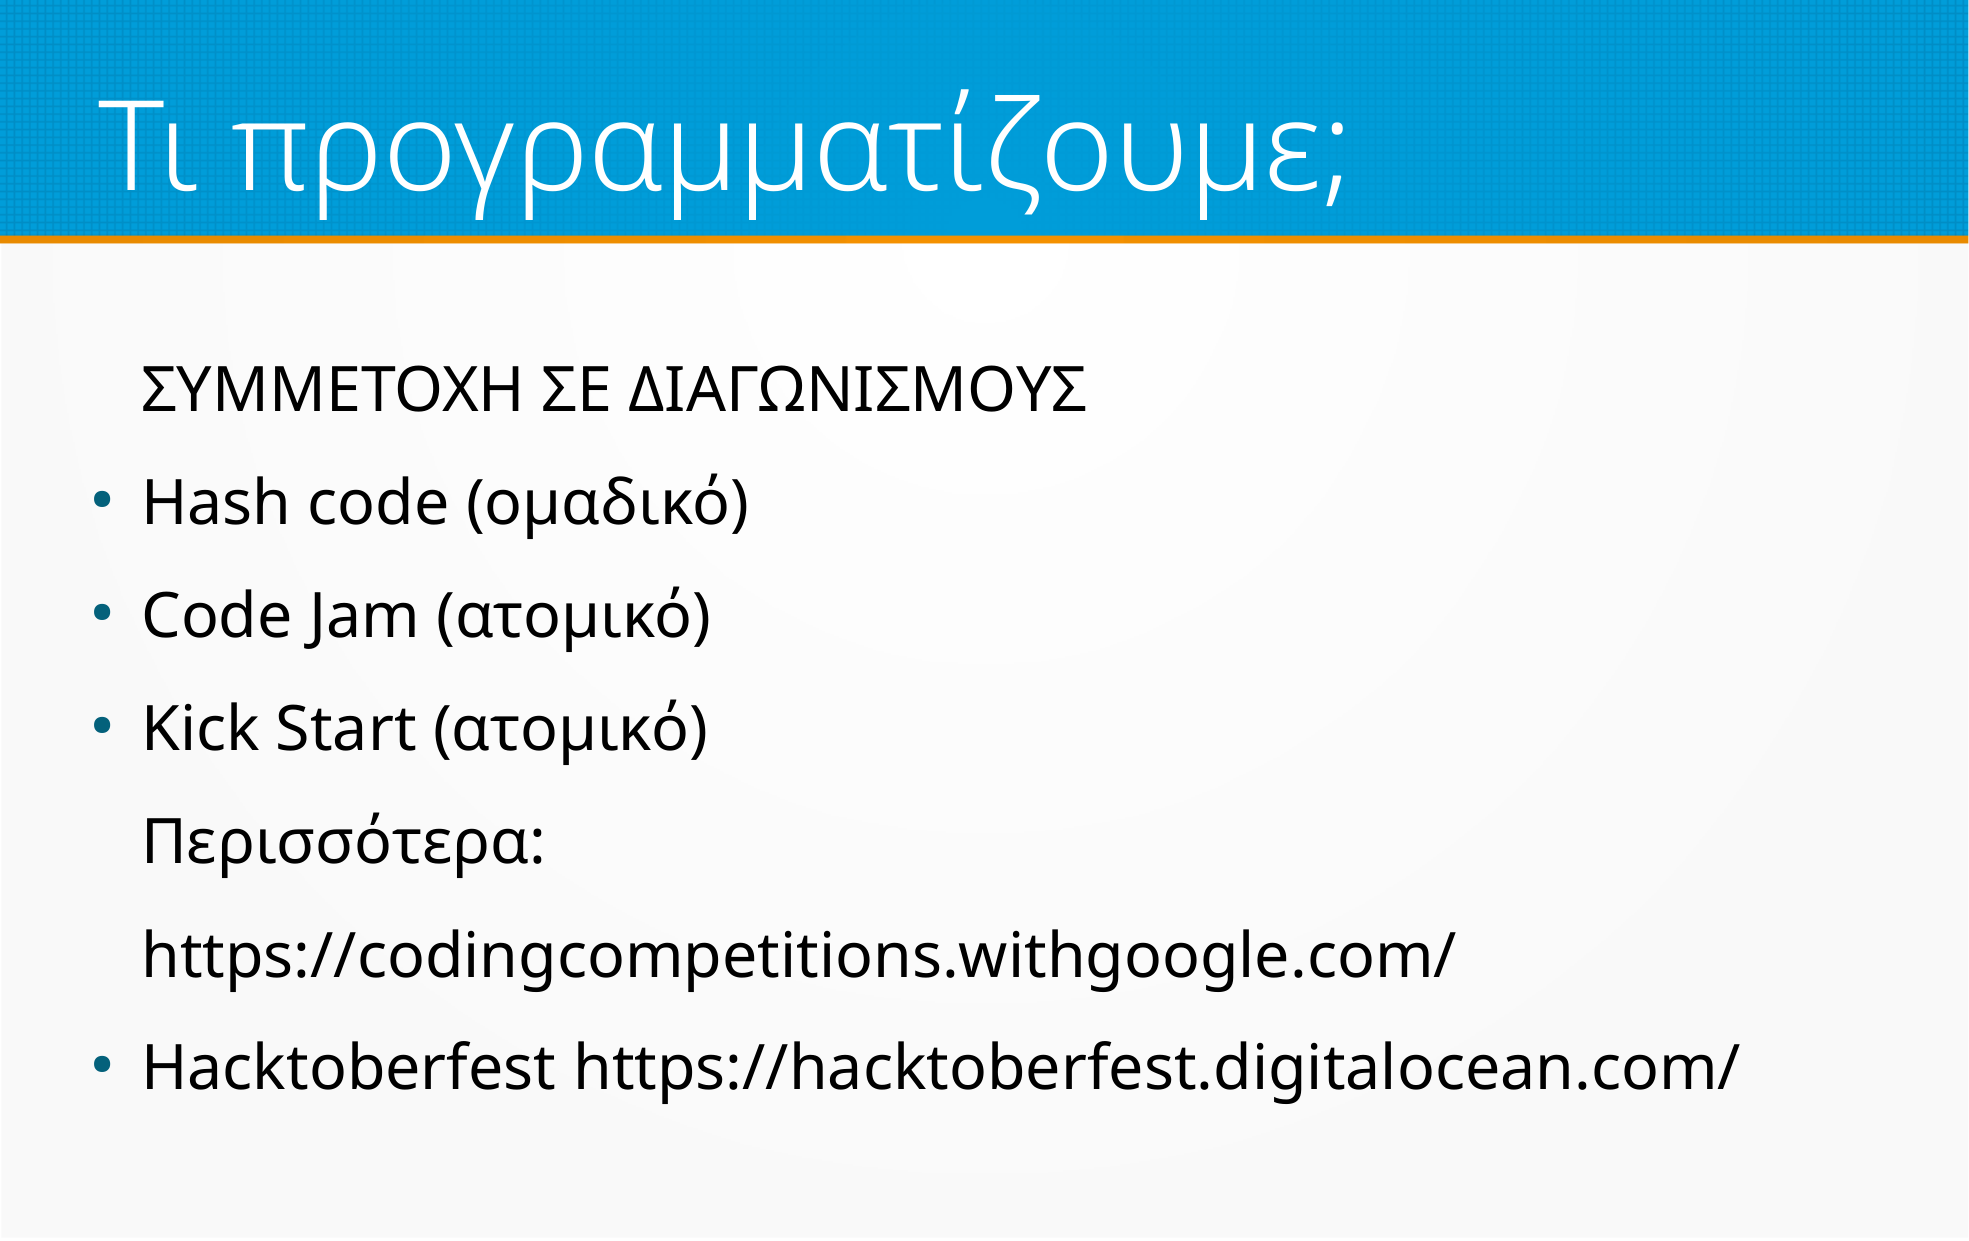

# Τι προγραμματίζουμε;
ΣΥΜΜΕΤΟΧΗ ΣΕ ΔΙΑΓΩΝΙΣΜΟΥΣ
Hash code (ομαδικό)
Code Jam (ατομικό)
Kick Start (ατομικό)
Περισσότερα:
https://codingcompetitions.withgoogle.com/
Hacktoberfest https://hacktoberfest.digitalocean.com/